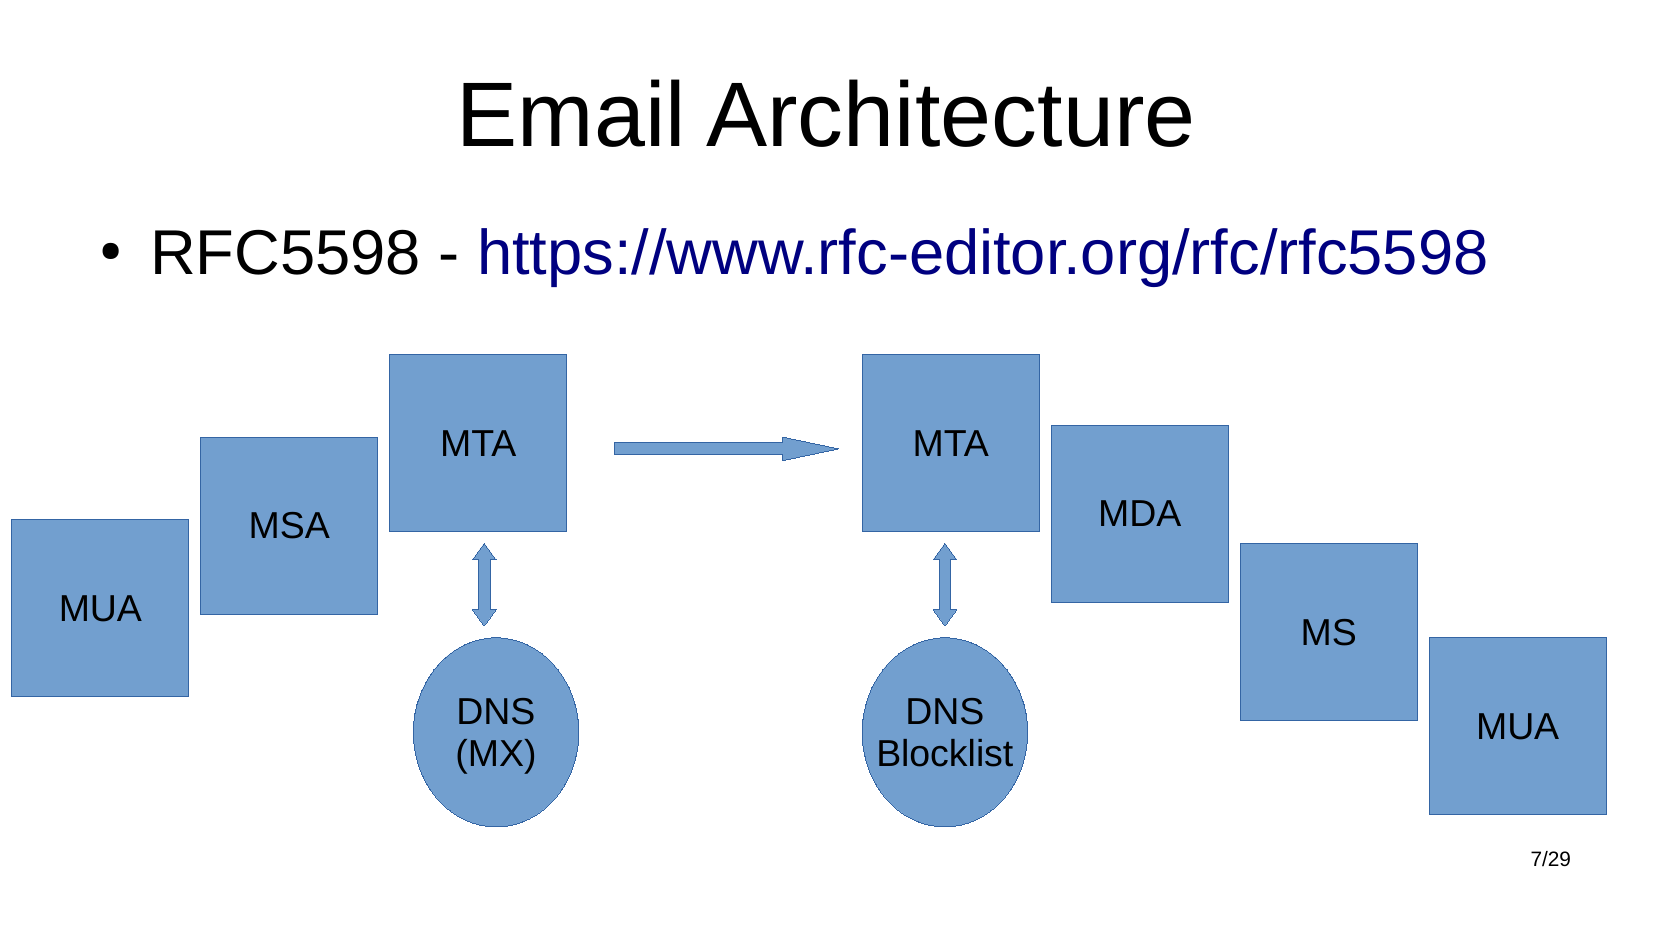

# Email Architecture
RFC5598 - https://www.rfc-editor.org/rfc/rfc5598
MTA
MTA
MDA
MSA
MUA
MS
DNS
(MX)
DNS
Blocklist
MUA
7